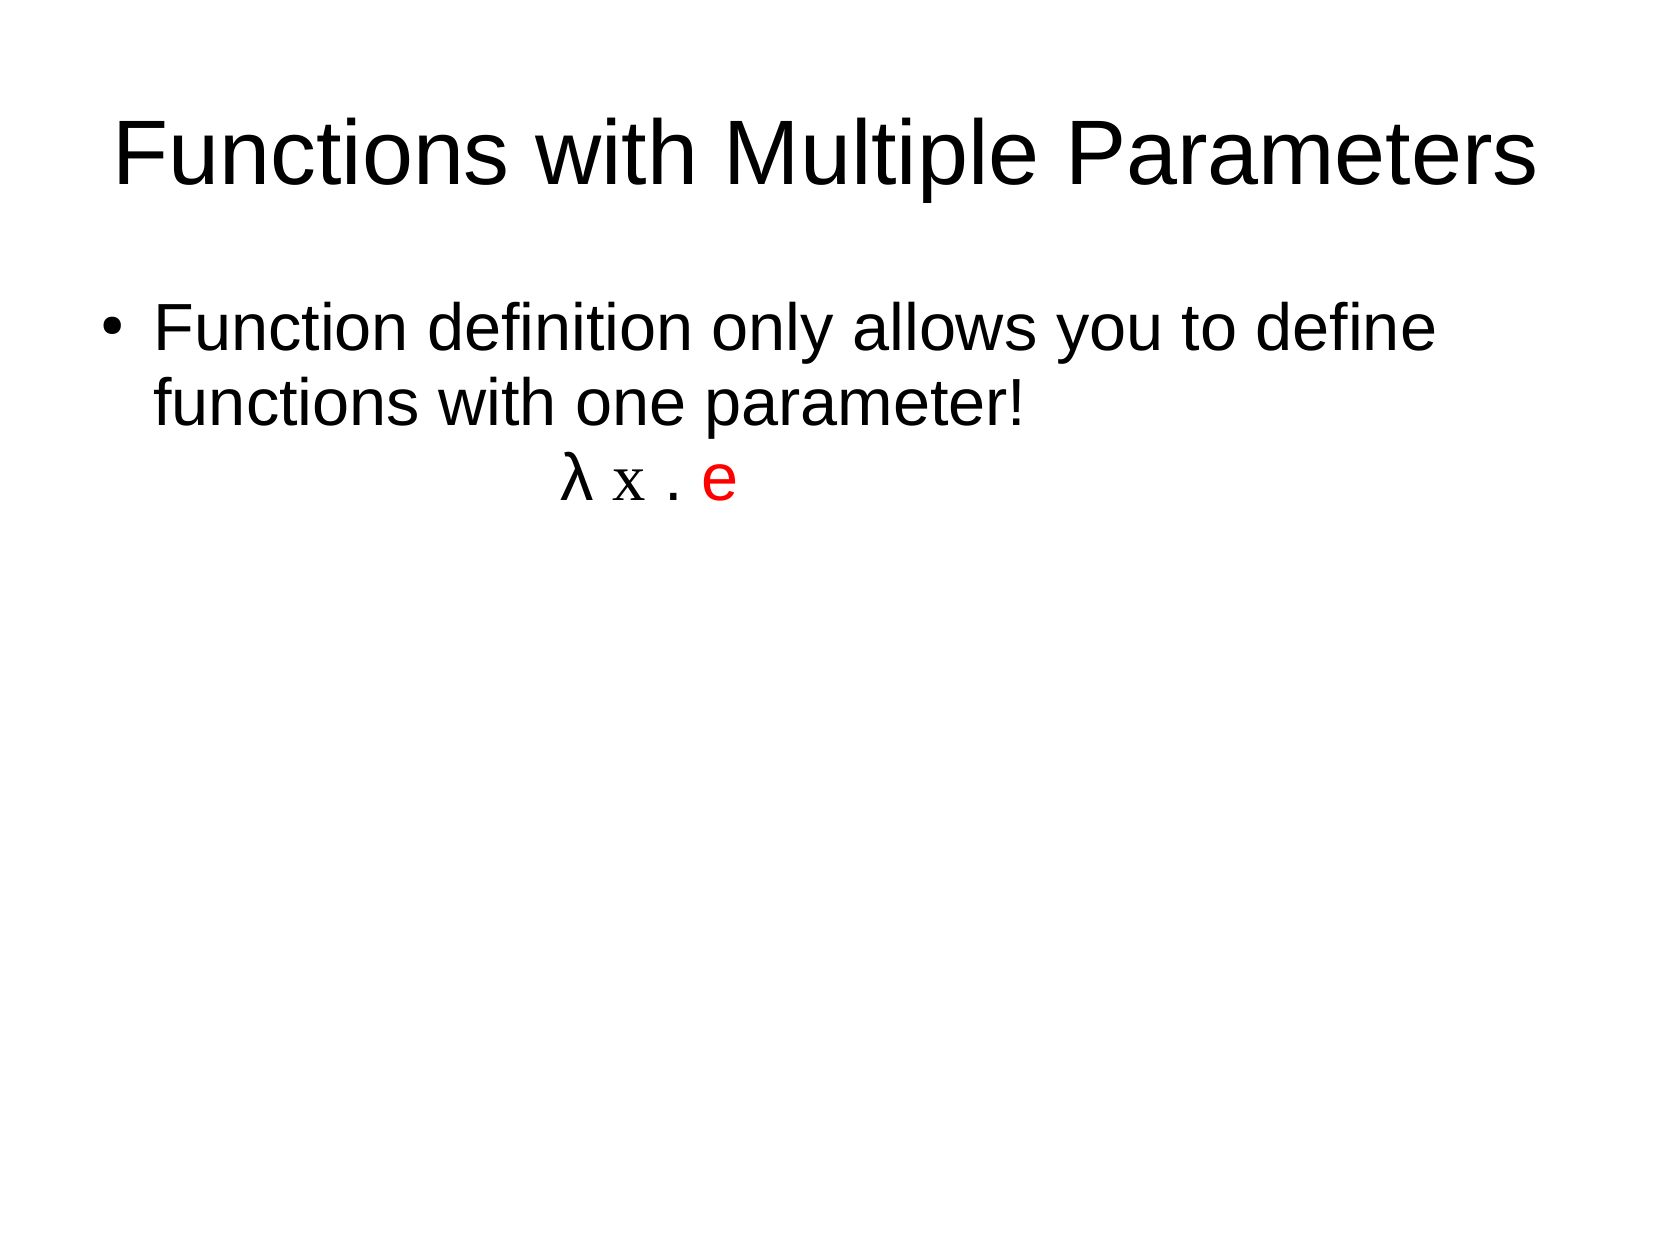

# Functions with Multiple Parameters
Function definition only allows you to define functions with one parameter!
 λ x . e